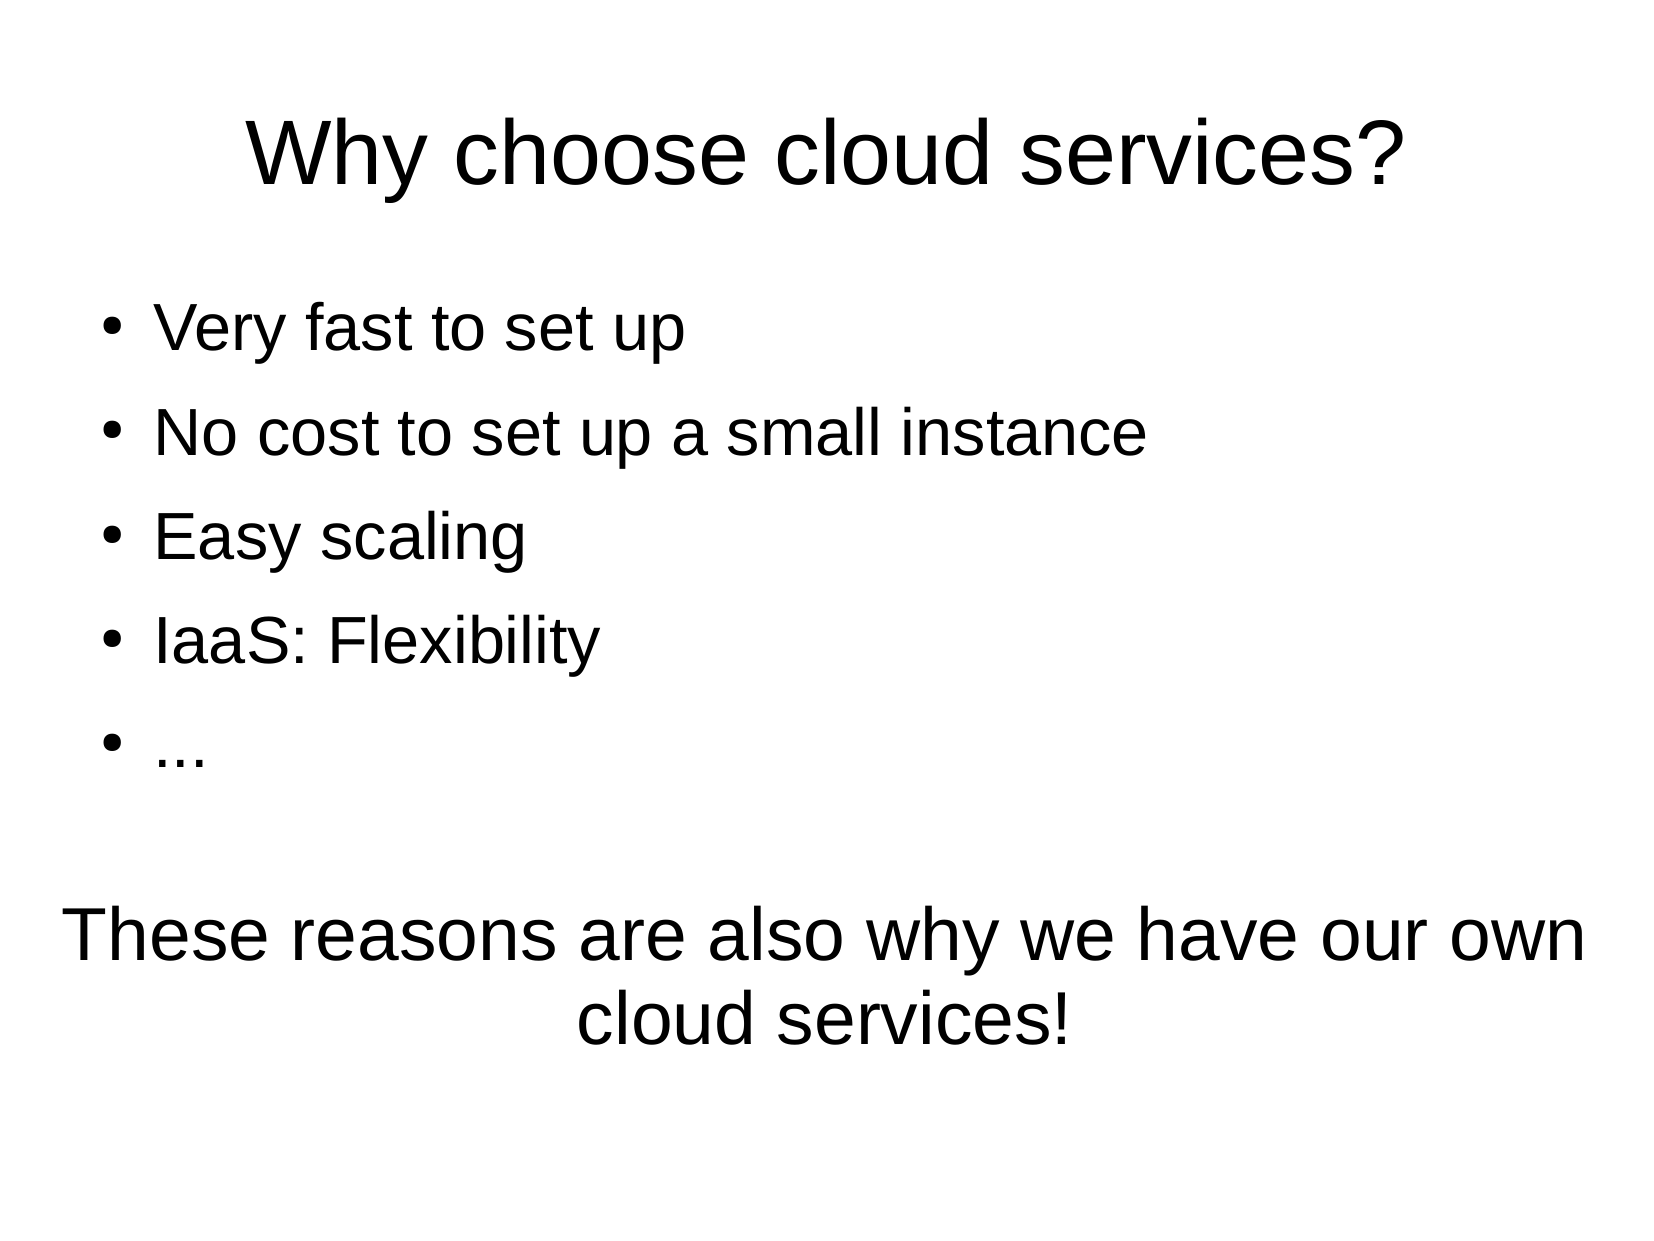

# Why choose cloud services?
Very fast to set up
No cost to set up a small instance
Easy scaling
IaaS: Flexibility
...
These reasons are also why we have our own cloud services!